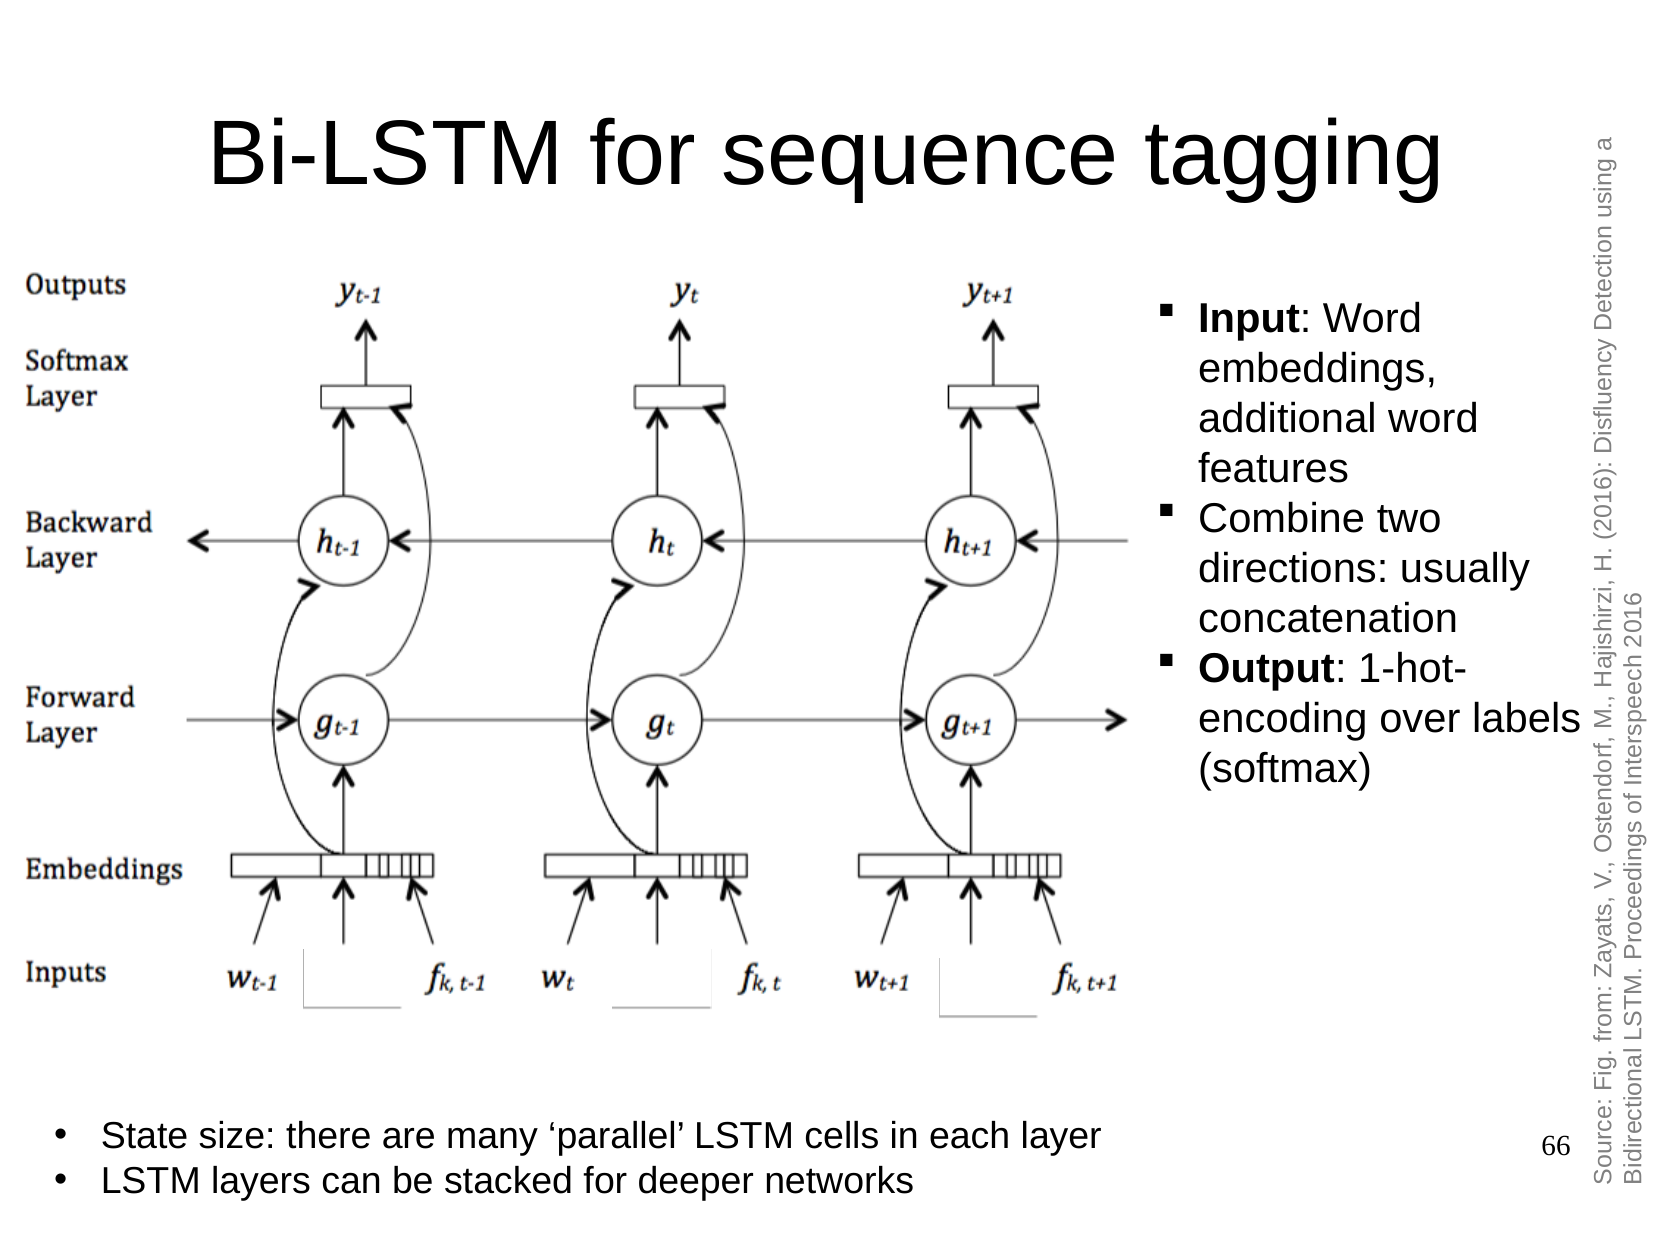

# Bi-LSTM for sequence tagging
Input: Word embeddings, additional word features
Combine two directions: usually concatenation
Output: 1-hot-encoding over labels (softmax)
Source: Fig. from: Zayats, V., Ostendorf, M., Hajishirzi, H. (2016): Disfluency Detection using a Bidirectional LSTM. Proceedings of Interspeech 2016
State size: there are many ‘parallel’ LSTM cells in each layer
LSTM layers can be stacked for deeper networks
66